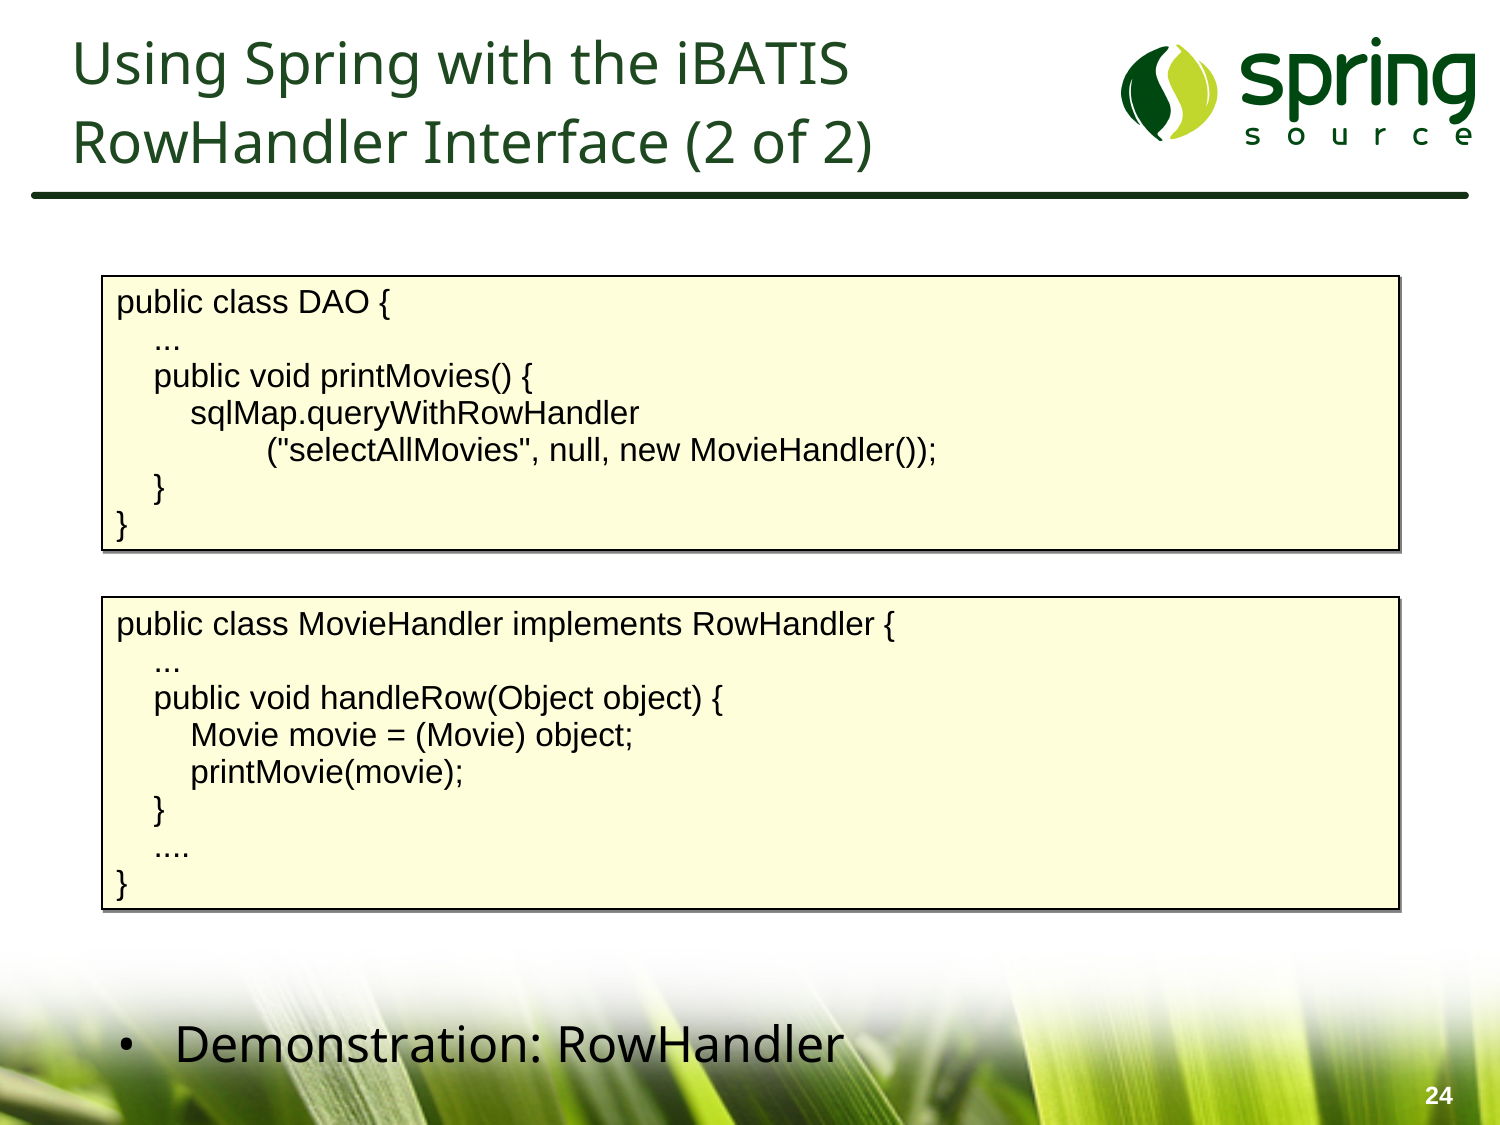

# Using Spring with the iBATIS RowHandler Interface (2 of 2)
Demonstration: RowHandler
public class DAO {
 ...
 public void printMovies() {
 sqlMap.queryWithRowHandler
	("selectAllMovies", null, new MovieHandler());
 }
}
public class MovieHandler implements RowHandler {
 ...
 public void handleRow(Object object) {
 Movie movie = (Movie) object;
 printMovie(movie);
 }
 ....
}